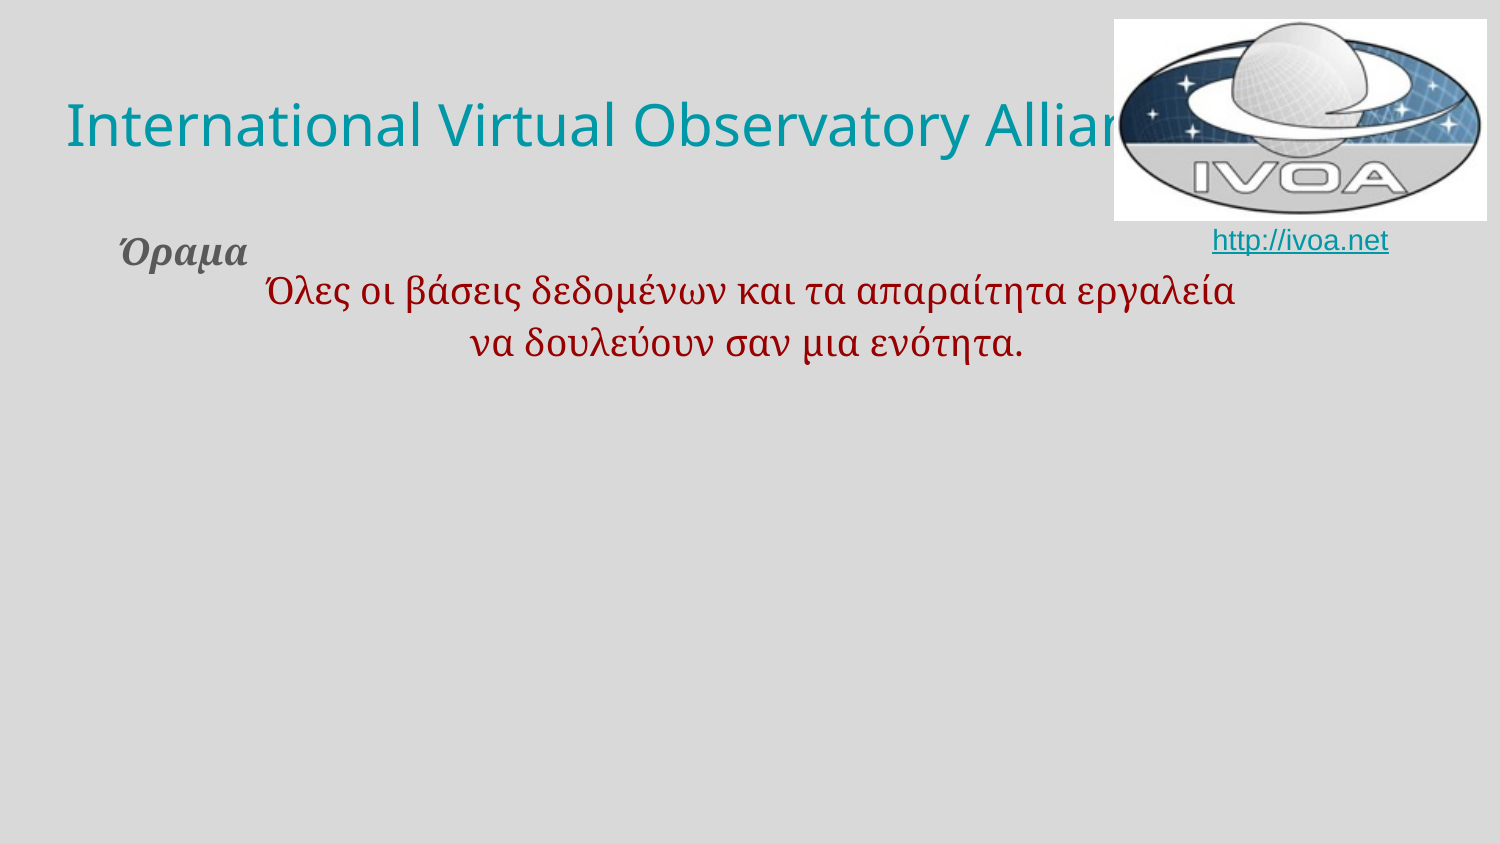

International Virtual Observatory Alliance
Όραμα
http://ivoa.net
# Όλες οι βάσεις δεδομένων και τα απαραίτητα εργαλεία να δουλεύουν σαν μια ενότητα.